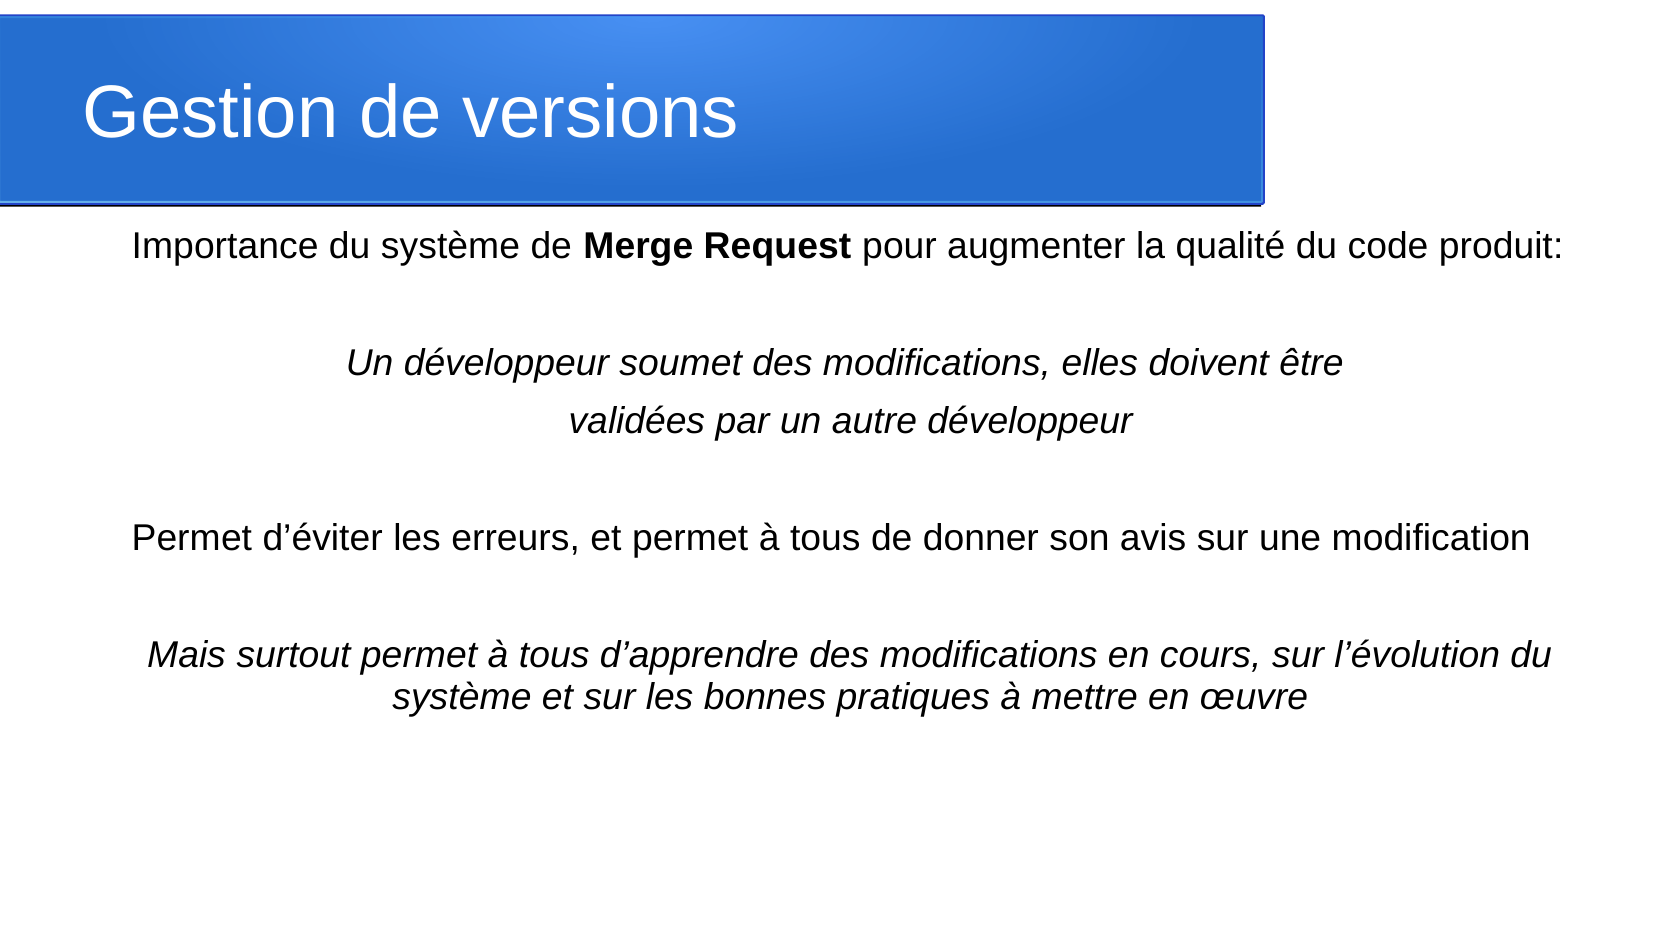

# Gestion de versions
Importance du système de Merge Request pour augmenter la qualité du code produit:
Un développeur soumet des modifications, elles doivent être
validées par un autre développeur
Permet d’éviter les erreurs, et permet à tous de donner son avis sur une modification
Mais surtout permet à tous d’apprendre des modifications en cours, sur l’évolution du système et sur les bonnes pratiques à mettre en œuvre